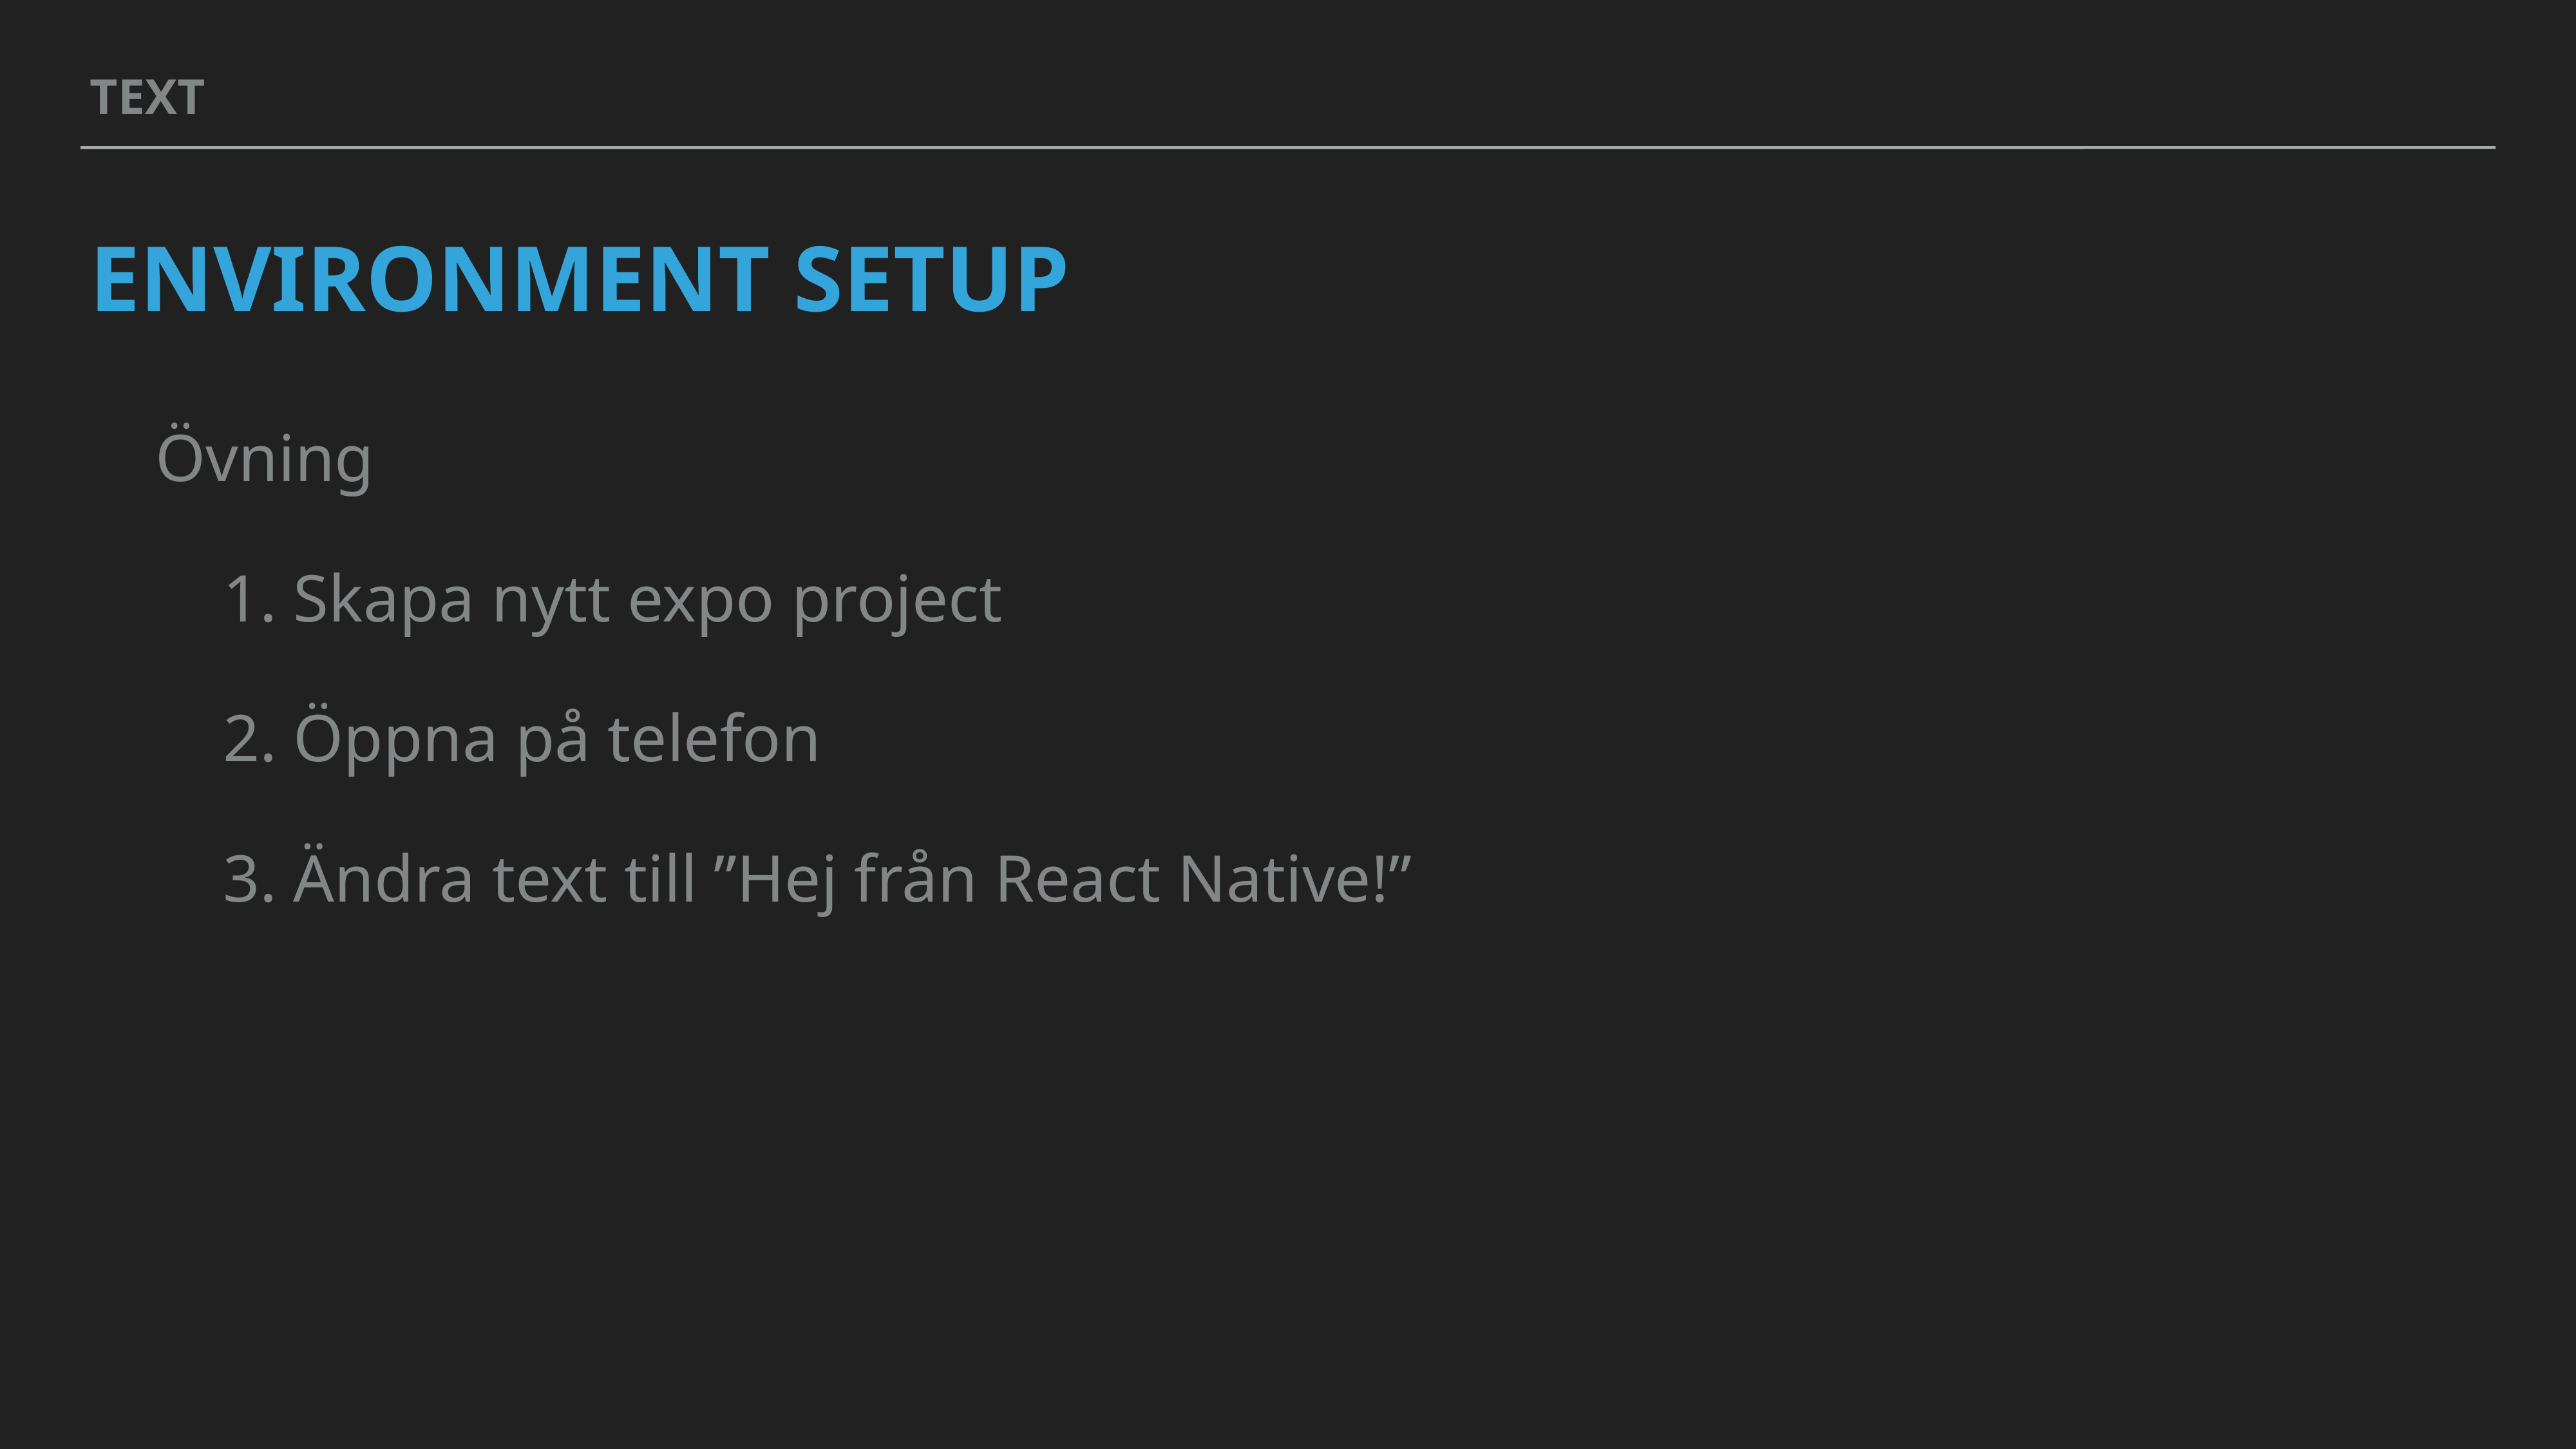

Environment Setup
Övning
1. Skapa nytt expo project
2. Öppna på telefon
3. Ändra text till ”Hej från React Native!”